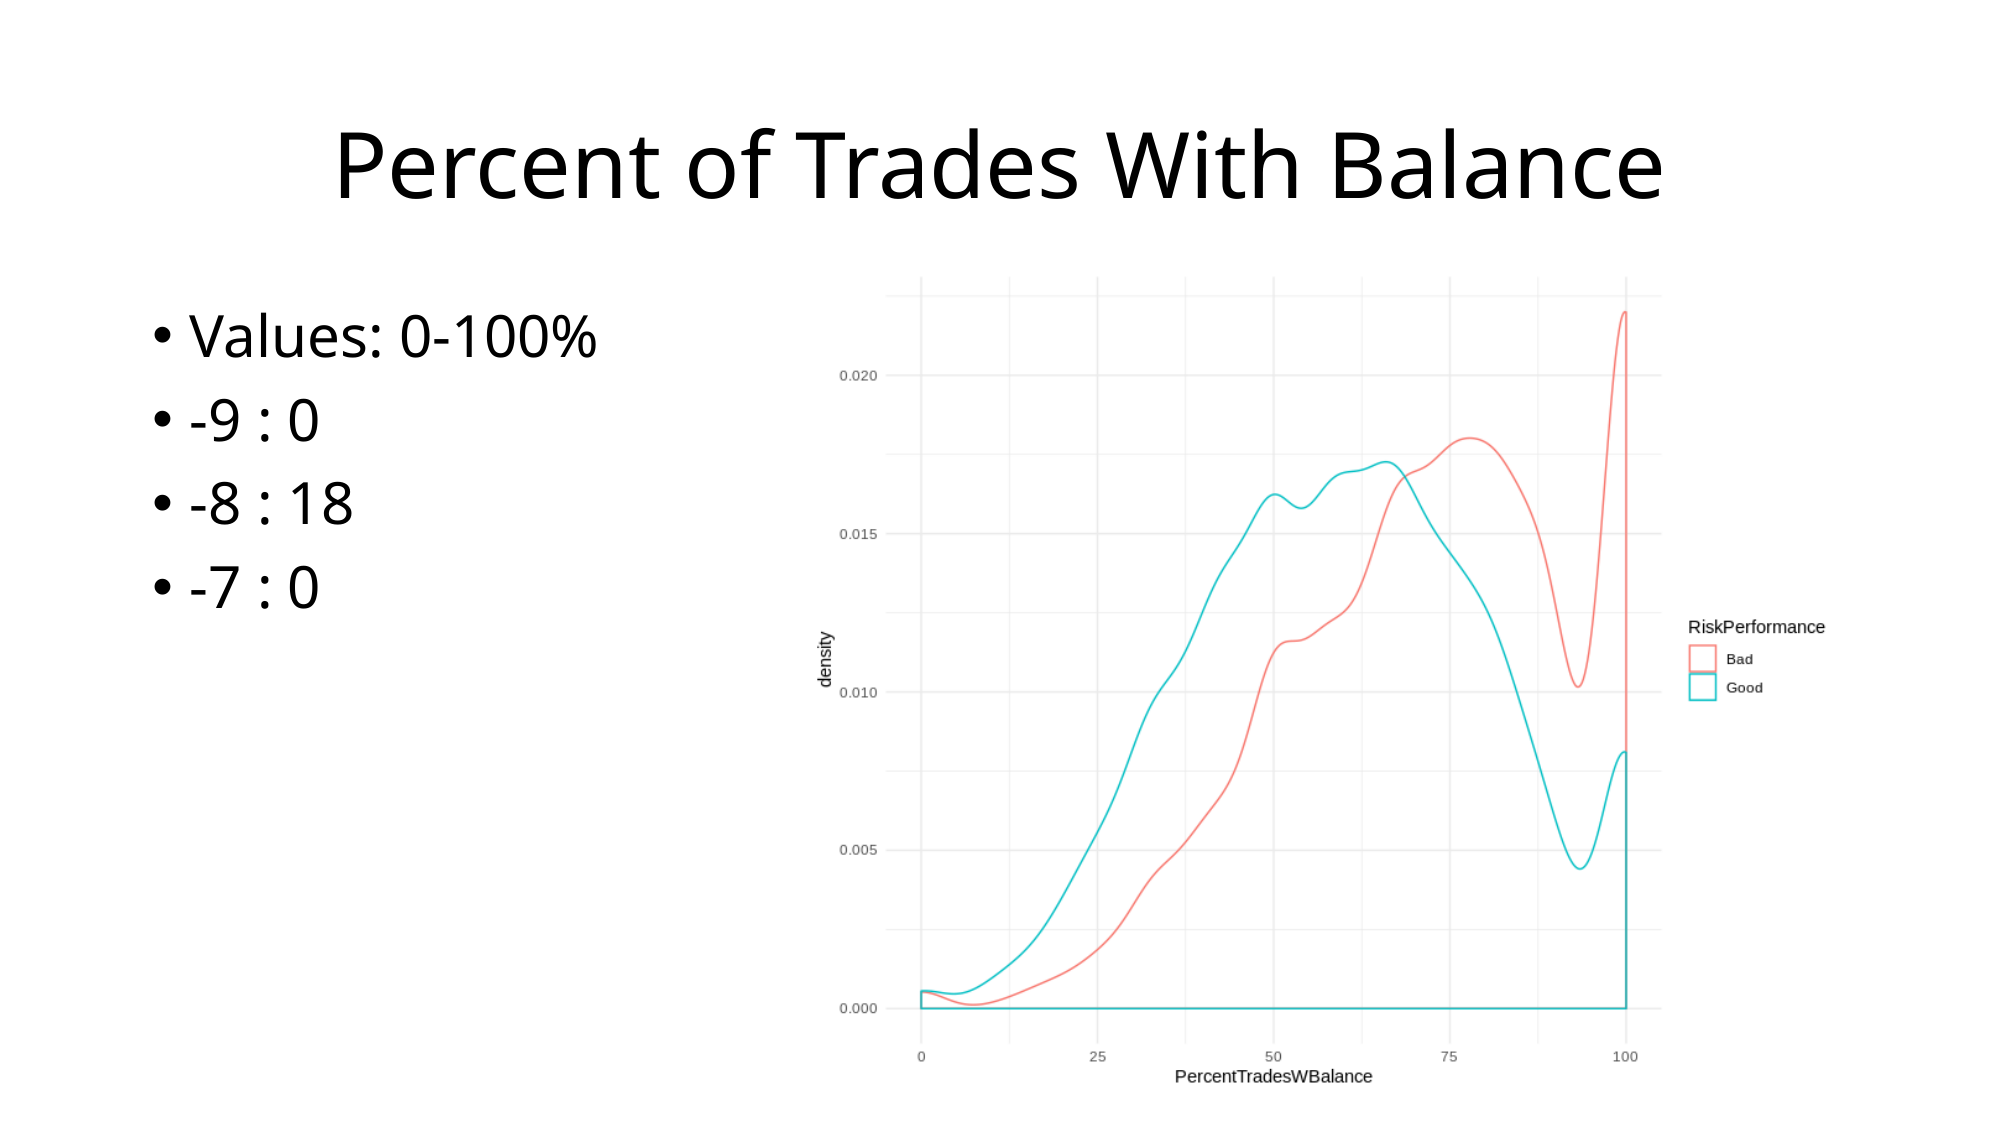

# Percent of Trades With Balance
Values: 0-100%
-9 : 0
-8 : 18
-7 : 0